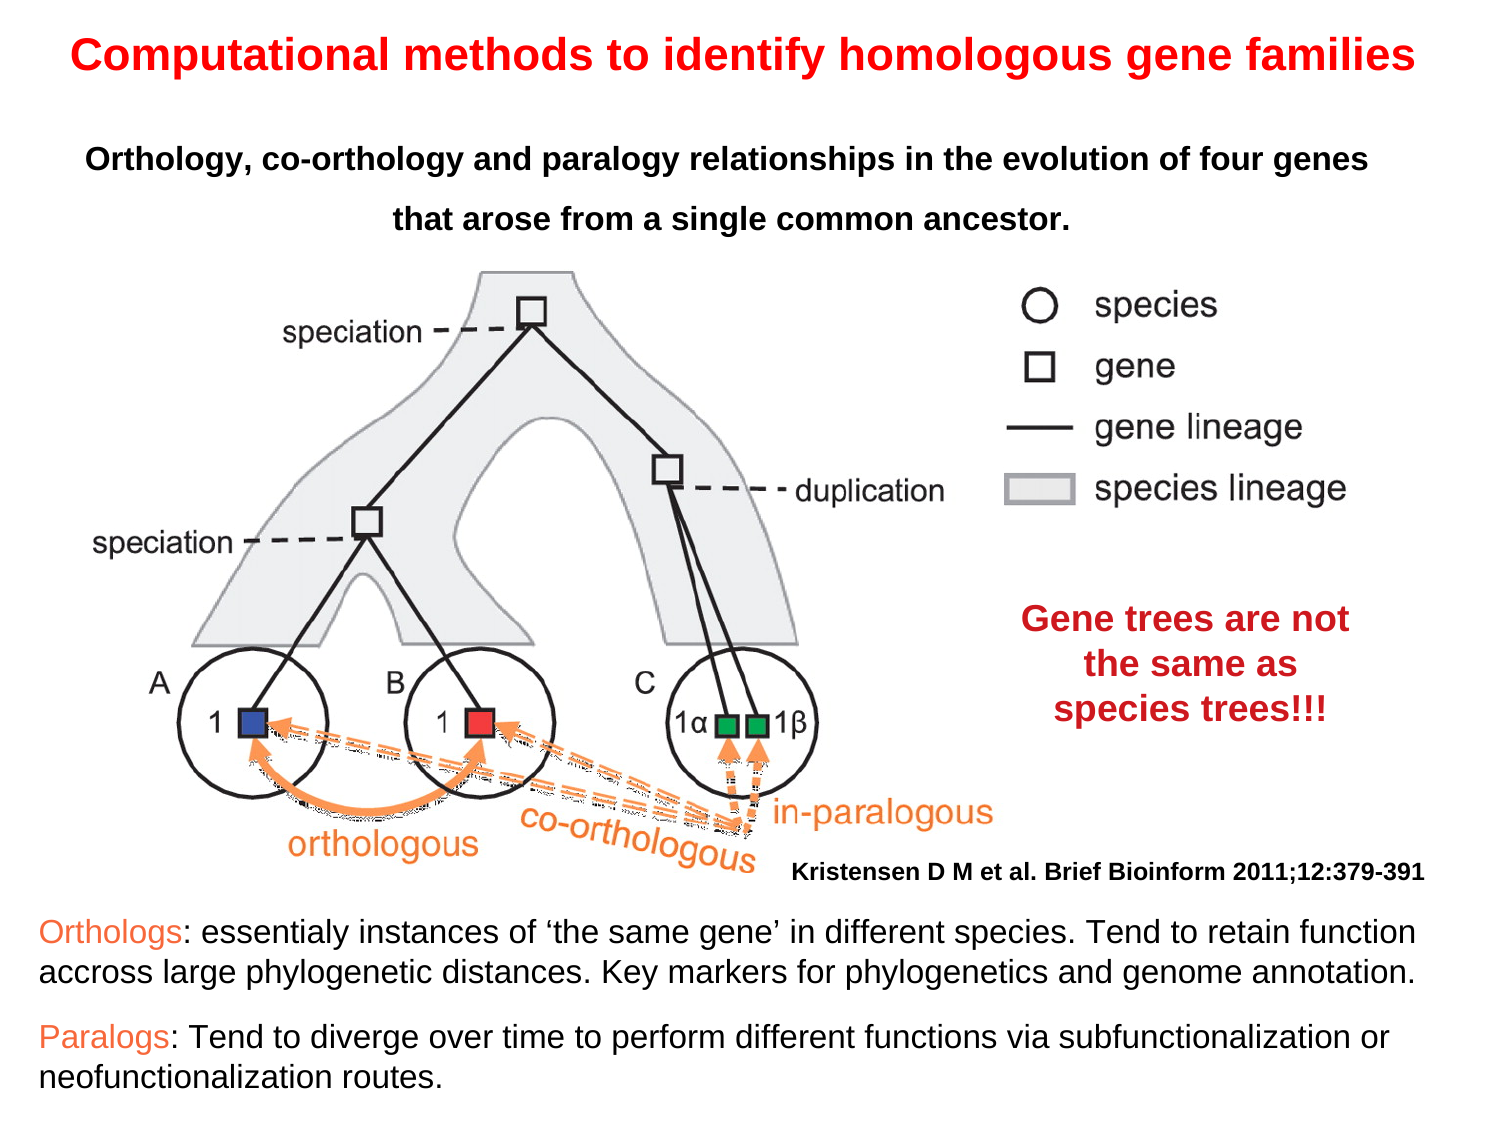

Computational methods to identify homologous gene families
Orthology, co-orthology and paralogy relationships in the evolution of four genes
that arose from a single common ancestor.
Gene trees are not
the same as
species trees!!!
Kristensen D M et al. Brief Bioinform 2011;12:379-391
Orthologs: essentialy instances of ‘the same gene’ in different species. Tend to retain function accross large phylogenetic distances. Key markers for phylogenetics and genome annotation.
Paralogs: Tend to diverge over time to perform different functions via subfunctionalization or neofunctionalization routes.